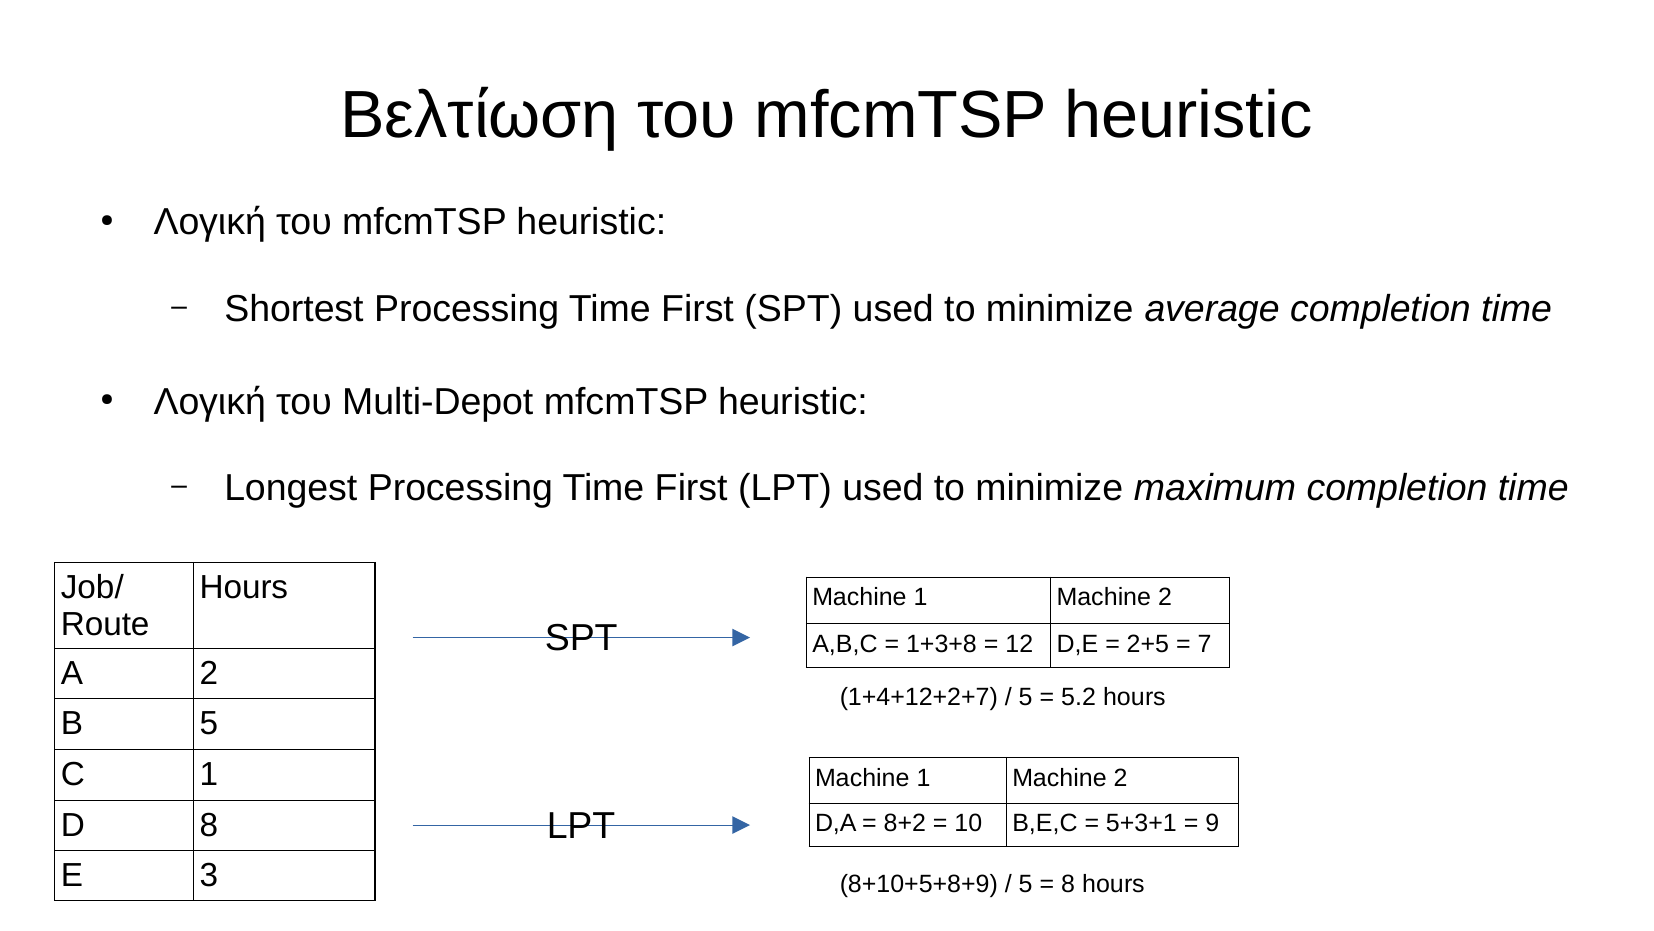

# Βελτίωση του mfcmTSP heuristic
Λογική του mfcmTSP heuristic:
Shortest Processing Time First (SPT) used to minimize average completion time
Λογική του Multi-Depot mfcmTSP heuristic:
Longest Processing Time First (LPT) used to minimize maximum completion time
| Job/Route | Hours |
| --- | --- |
| A | 2 |
| B | 5 |
| C | 1 |
| D | 8 |
| E | 3 |
| Machine 1 | Machine 2 |
| --- | --- |
| A,B,C = 1+3+8 = 12 | D,E = 2+5 = 7 |
SPT
(1+4+12+2+7) / 5 = 5.2 hours
| Machine 1 | Machine 2 |
| --- | --- |
| D,A = 8+2 = 10 | B,E,C = 5+3+1 = 9 |
LPT
(8+10+5+8+9) / 5 = 8 hours